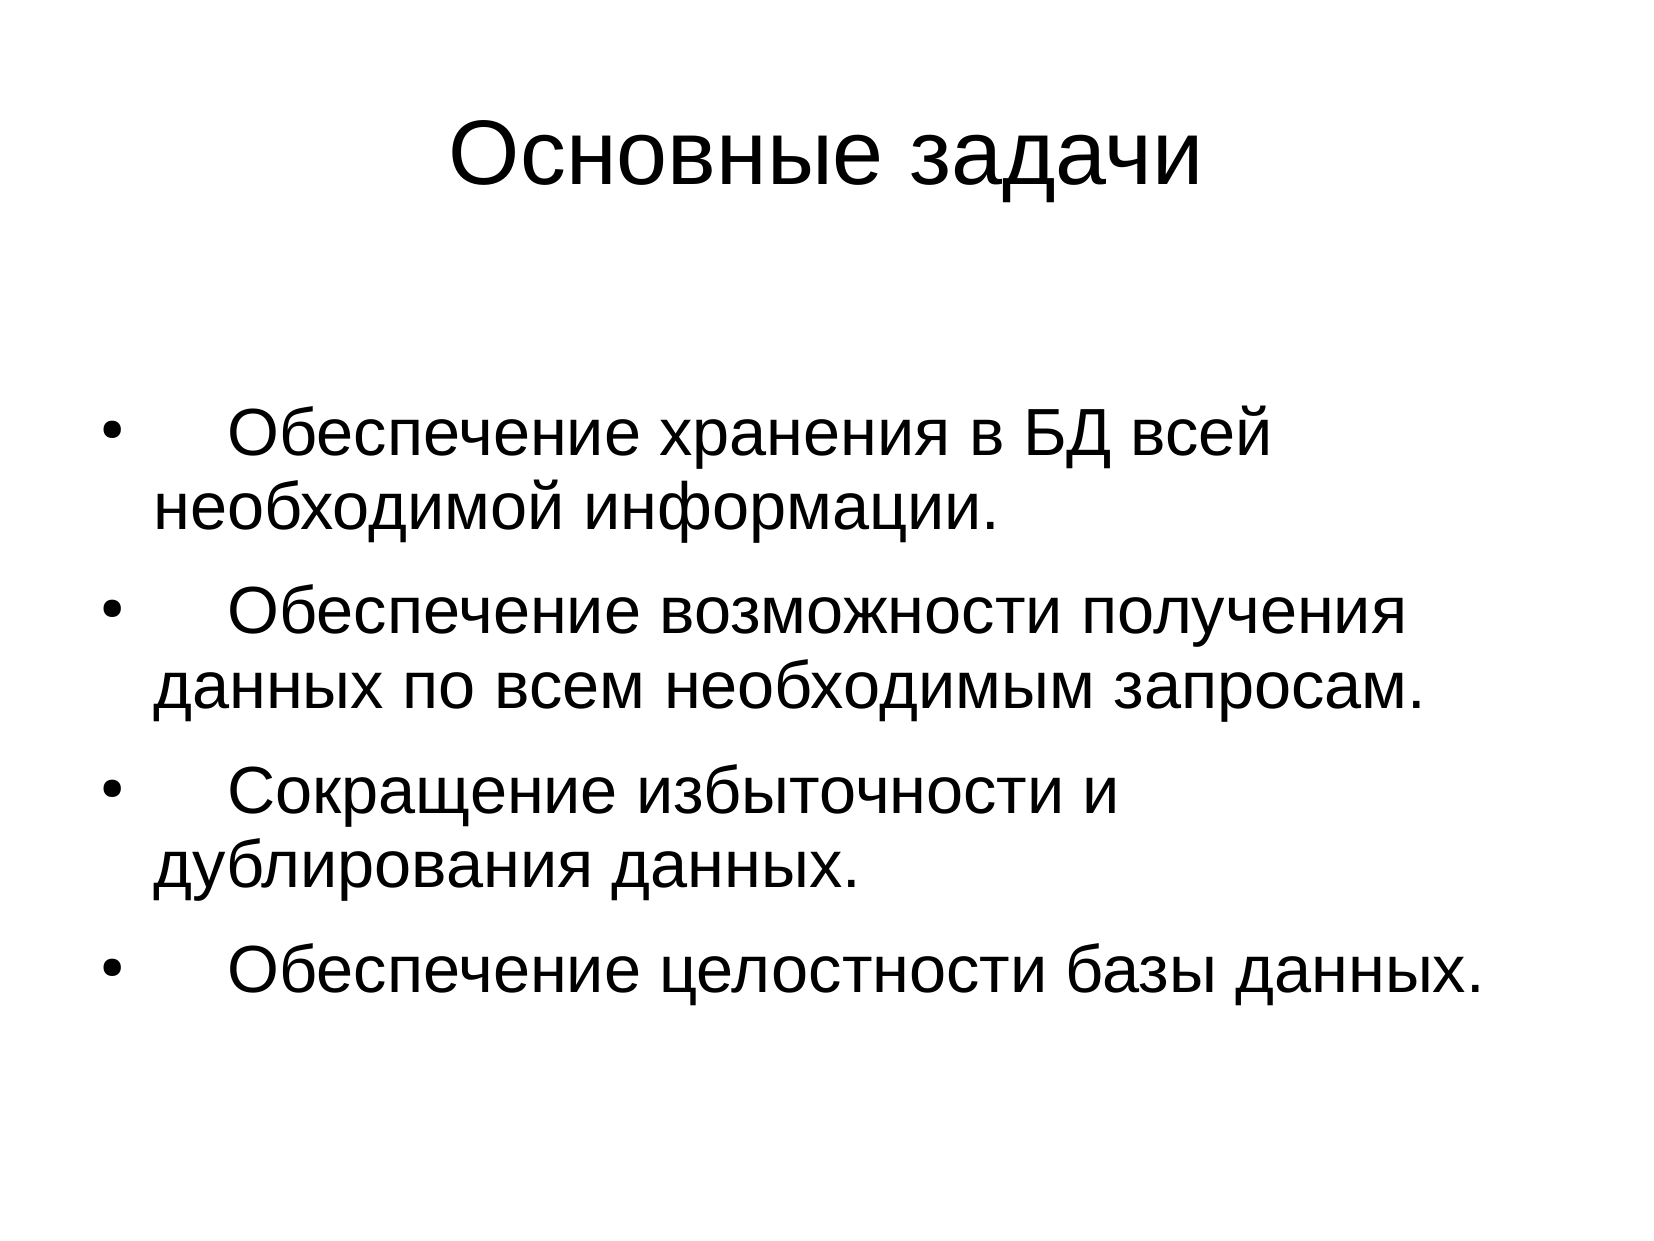

# Основные задачи
 Обеспечение хранения в БД всей необходимой информации.
 Обеспечение возможности получения данных по всем необходимым запросам.
 Сокращение избыточности и дублирования данных.
 Обеспечение целостности базы данных.